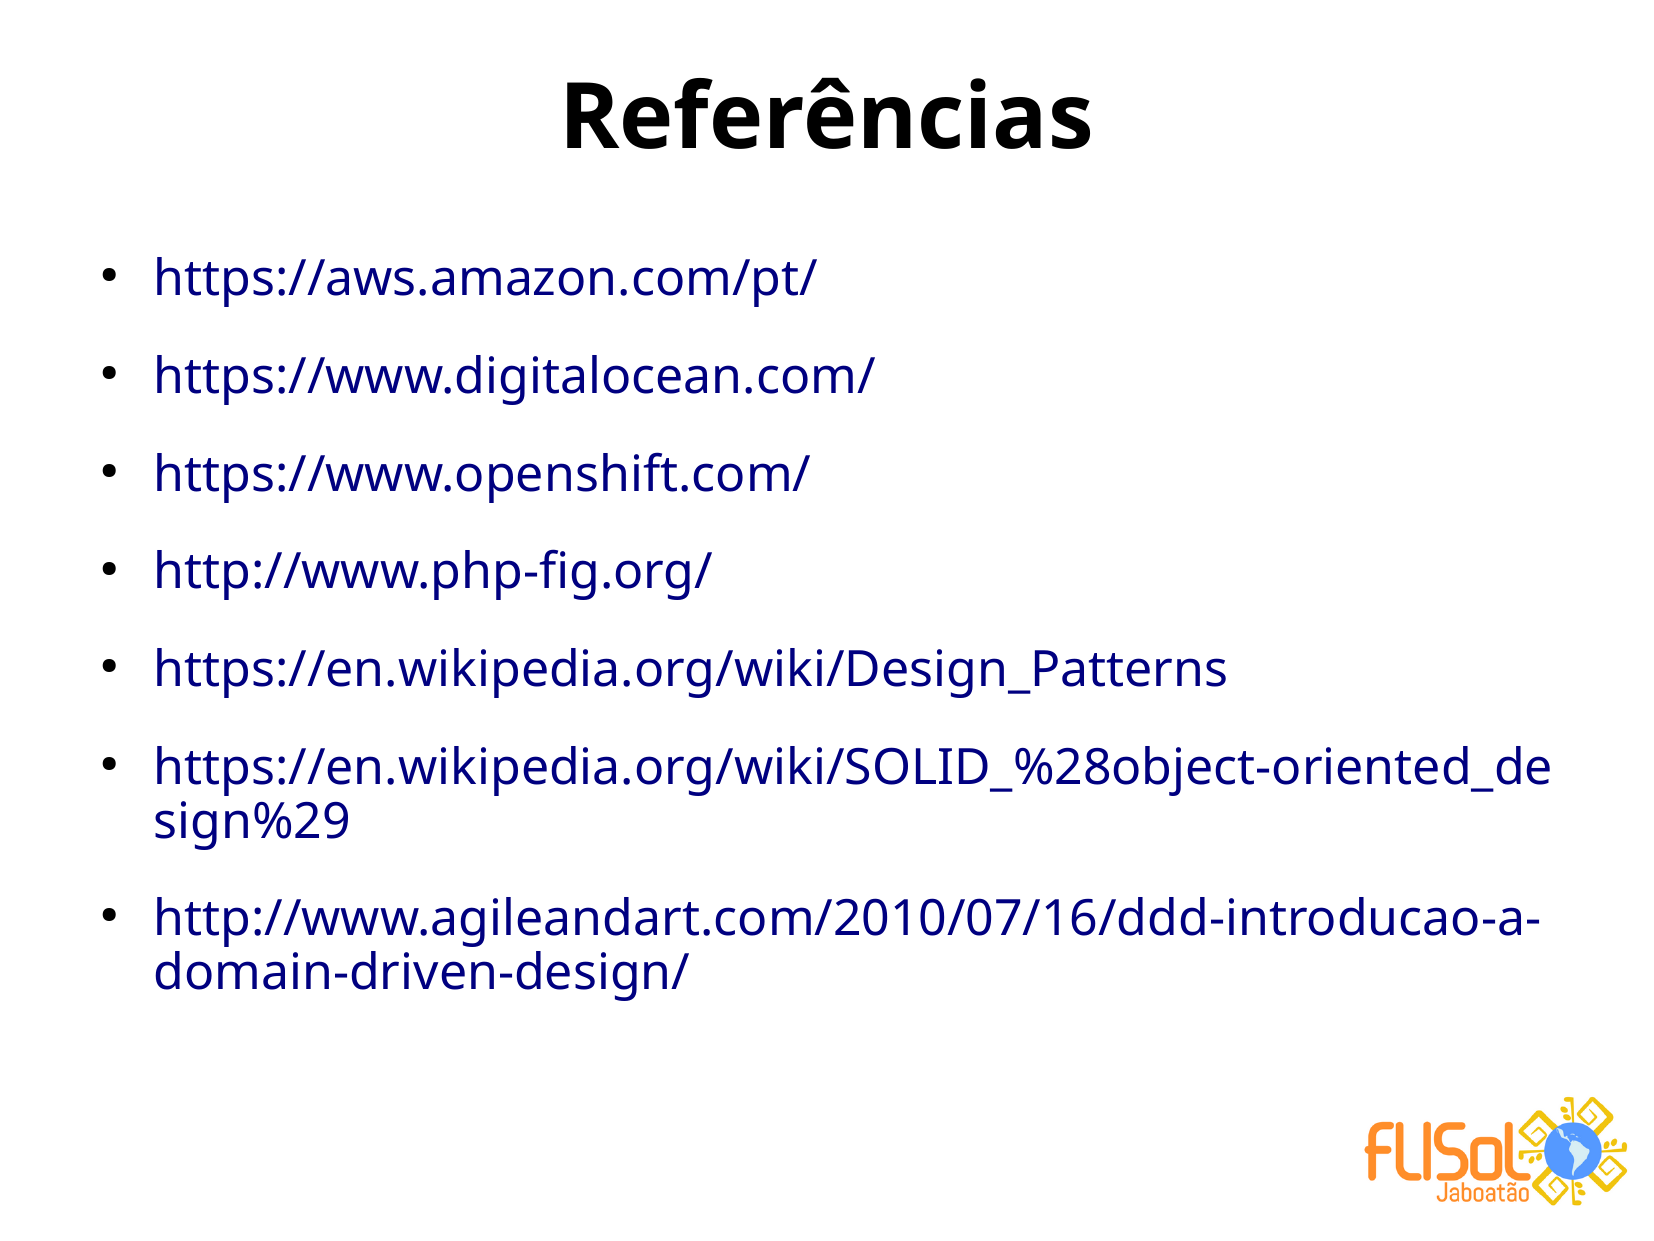

# Referências
https://aws.amazon.com/pt/
https://www.digitalocean.com/
https://www.openshift.com/
http://www.php-fig.org/
https://en.wikipedia.org/wiki/Design_Patterns
https://en.wikipedia.org/wiki/SOLID_%28object-oriented_design%29
http://www.agileandart.com/2010/07/16/ddd-introducao-a-domain-driven-design/